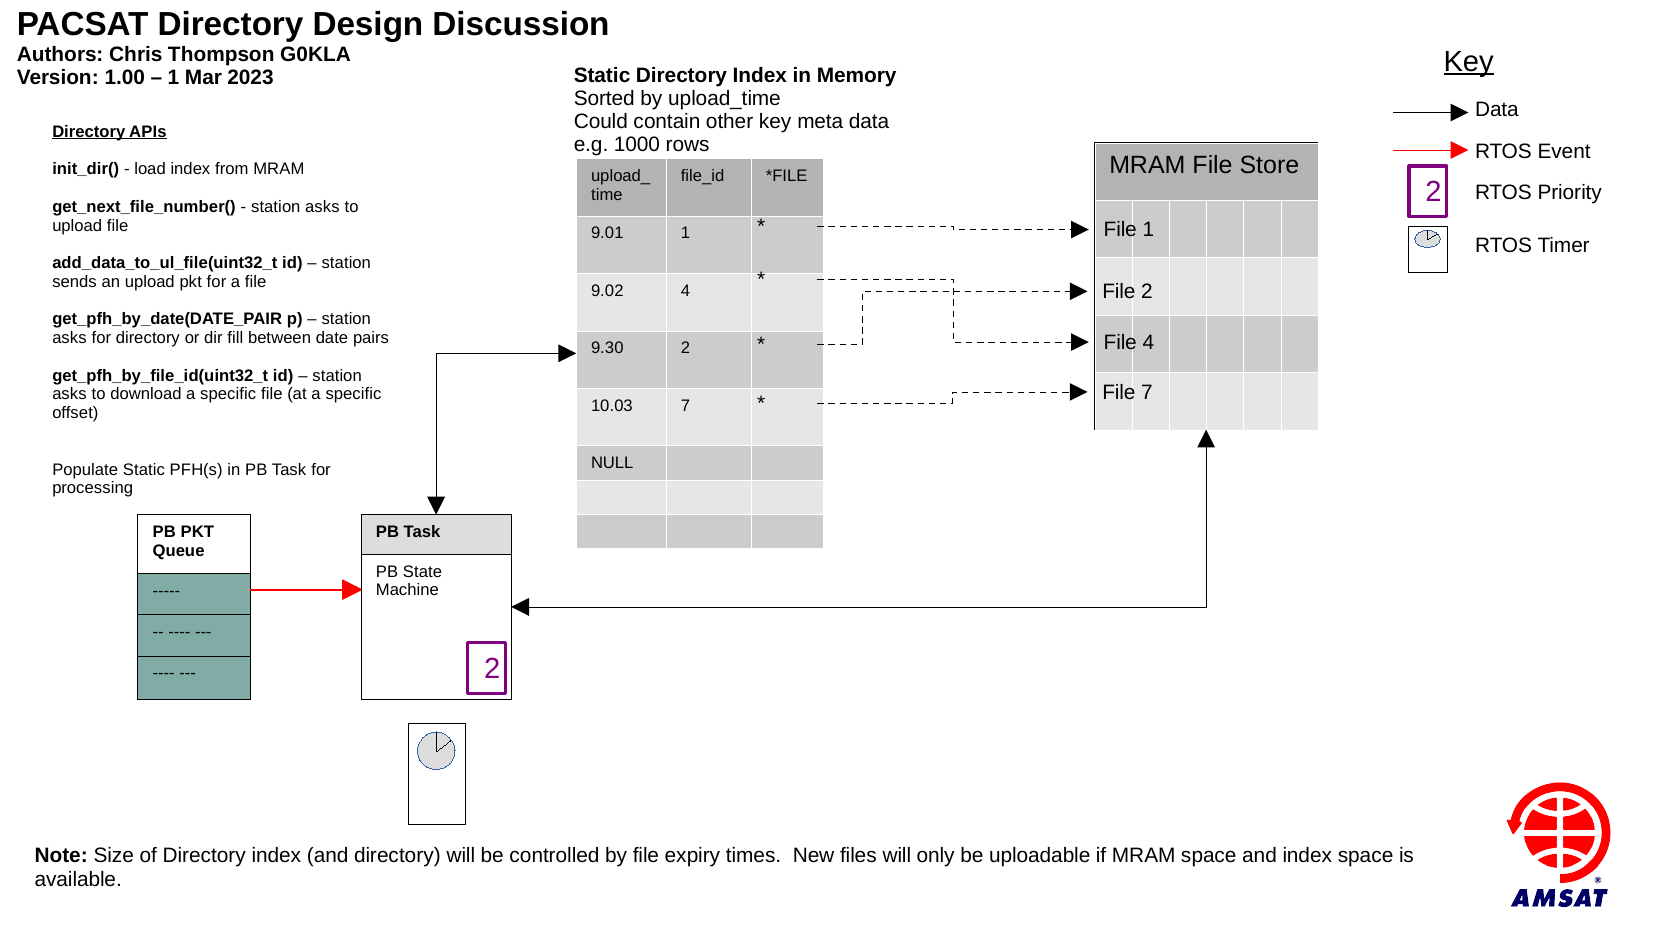

PACSAT Directory Design Discussion
Authors: Chris Thompson G0KLA
Version: 1.00 – 1 Mar 2023
Key
Static Directory Index in Memory
Sorted by upload_time
Could contain other key meta data
e.g. 1000 rows
Data
Directory APIs
init_dir() - load index from MRAM
get_next_file_number() - station asks to upload file
add_data_to_ul_file(uint32_t id) – station sends an upload pkt for a file
get_pfh_by_date(DATE_PAIR p) – station asks for directory or dir fill between date pairs
get_pfh_by_file_id(uint32_t id) – station asks to download a specific file (at a specific offset)
Populate Static PFH(s) in PB Task for processing
RTOS Event
| MRAM File Store | | | | | |
| --- | --- | --- | --- | --- | --- |
| | | | | | |
| | | | | | |
| | | | | | |
| | | | | | |
| upload\_time | file\_id | \*FILE |
| --- | --- | --- |
| 9.01 | 1 | |
| 9.02 | 4 | |
| 9.30 | 2 | |
| 10.03 | 7 | |
| NULL | | |
| | | |
| | | |
2
RTOS Priority
*
File 1
RTOS Timer
*
File 2
File 4
*
File 7
*
PB PKT Queue
-----
-- ---- ---
---- ---
PB Task
PB State Machine
2
Note: Size of Directory index (and directory) will be controlled by file expiry times. New files will only be uploadable if MRAM space and index space is available.